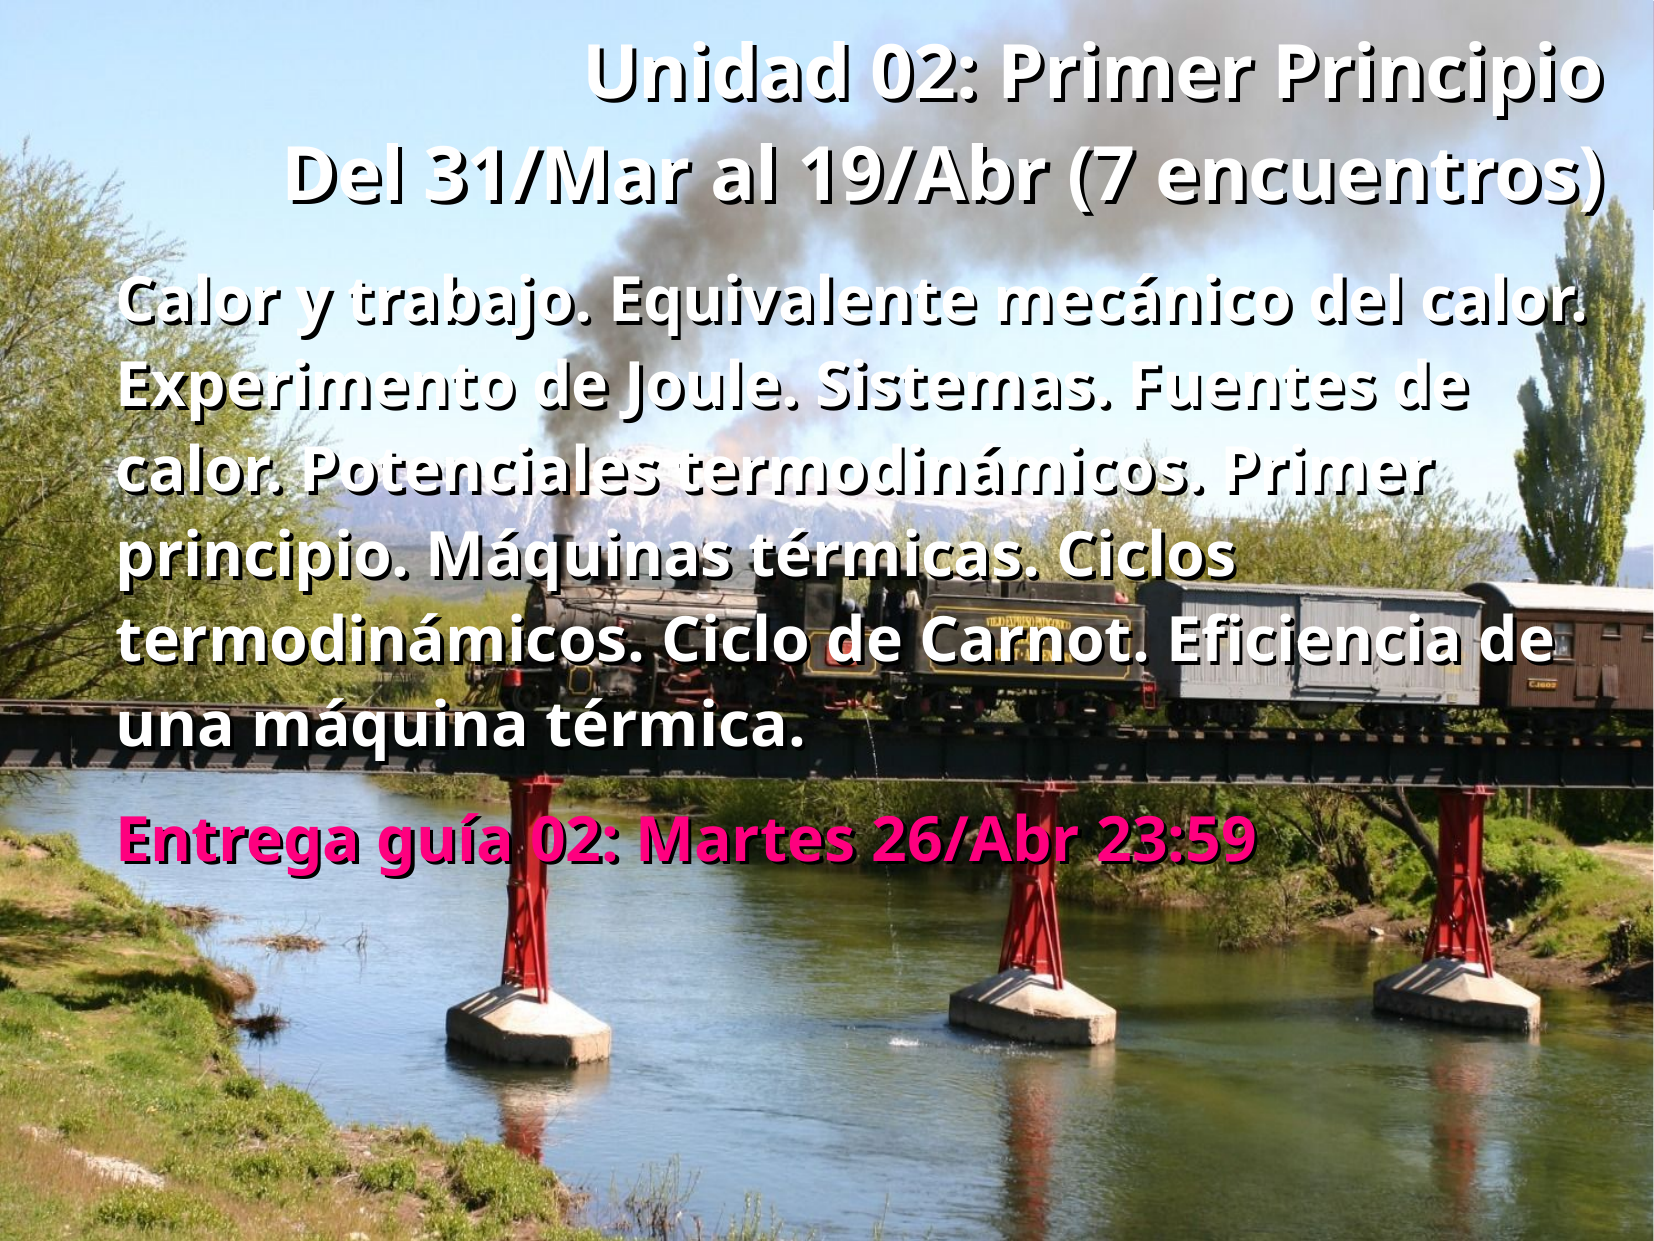

# Unidad 02: Primer Principio Del 31/Mar al 19/Abr (7 encuentros)
Calor y trabajo. Equivalente mecánico del calor. Experimento de Joule. Sistemas. Fuentes de calor. Potenciales termodinámicos. Primer principio. Máquinas térmicas. Ciclos termodinámicos. Ciclo de Carnot. Eficiencia de una máquina térmica.
Entrega guía 02: Martes 26/Abr 23:59
FÍSICA III B
5